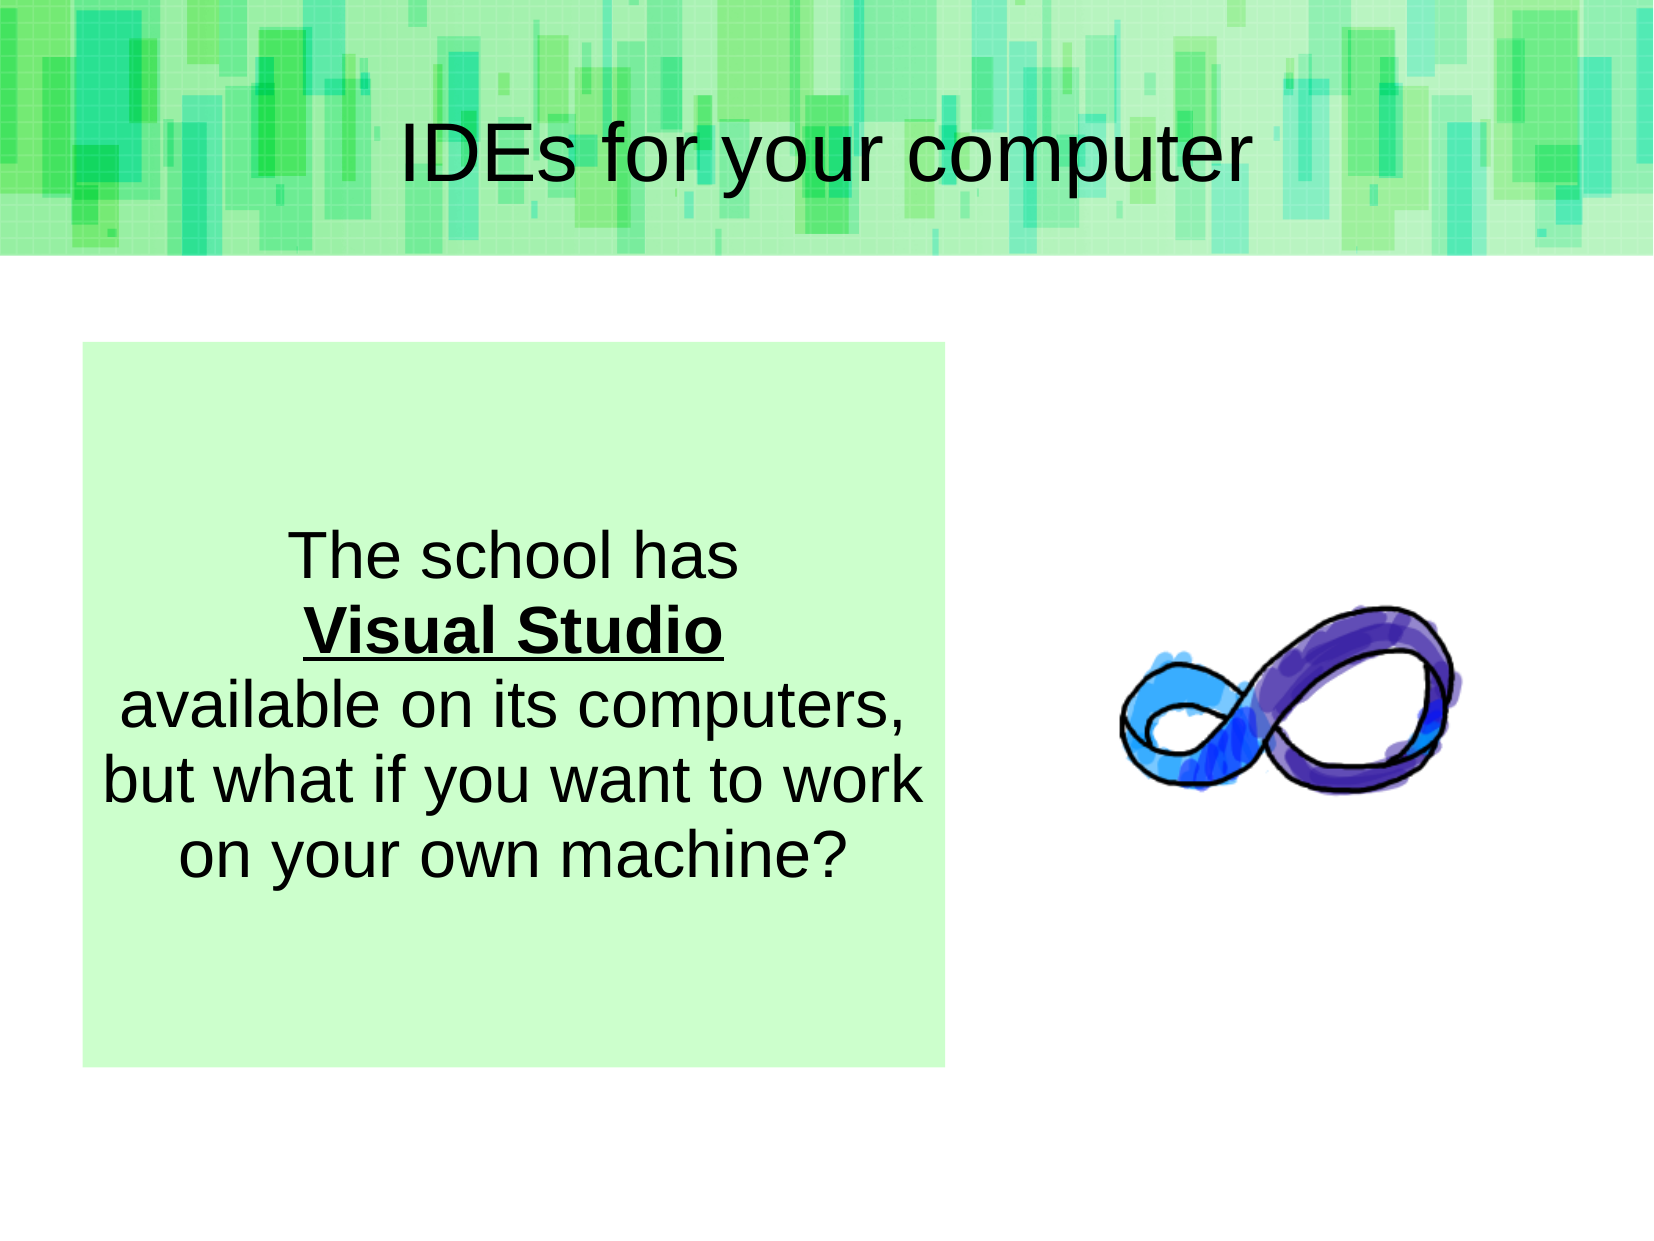

# IDEs for your computer
The school has
Visual Studio
available on its computers, but what if you want to work on your own machine?